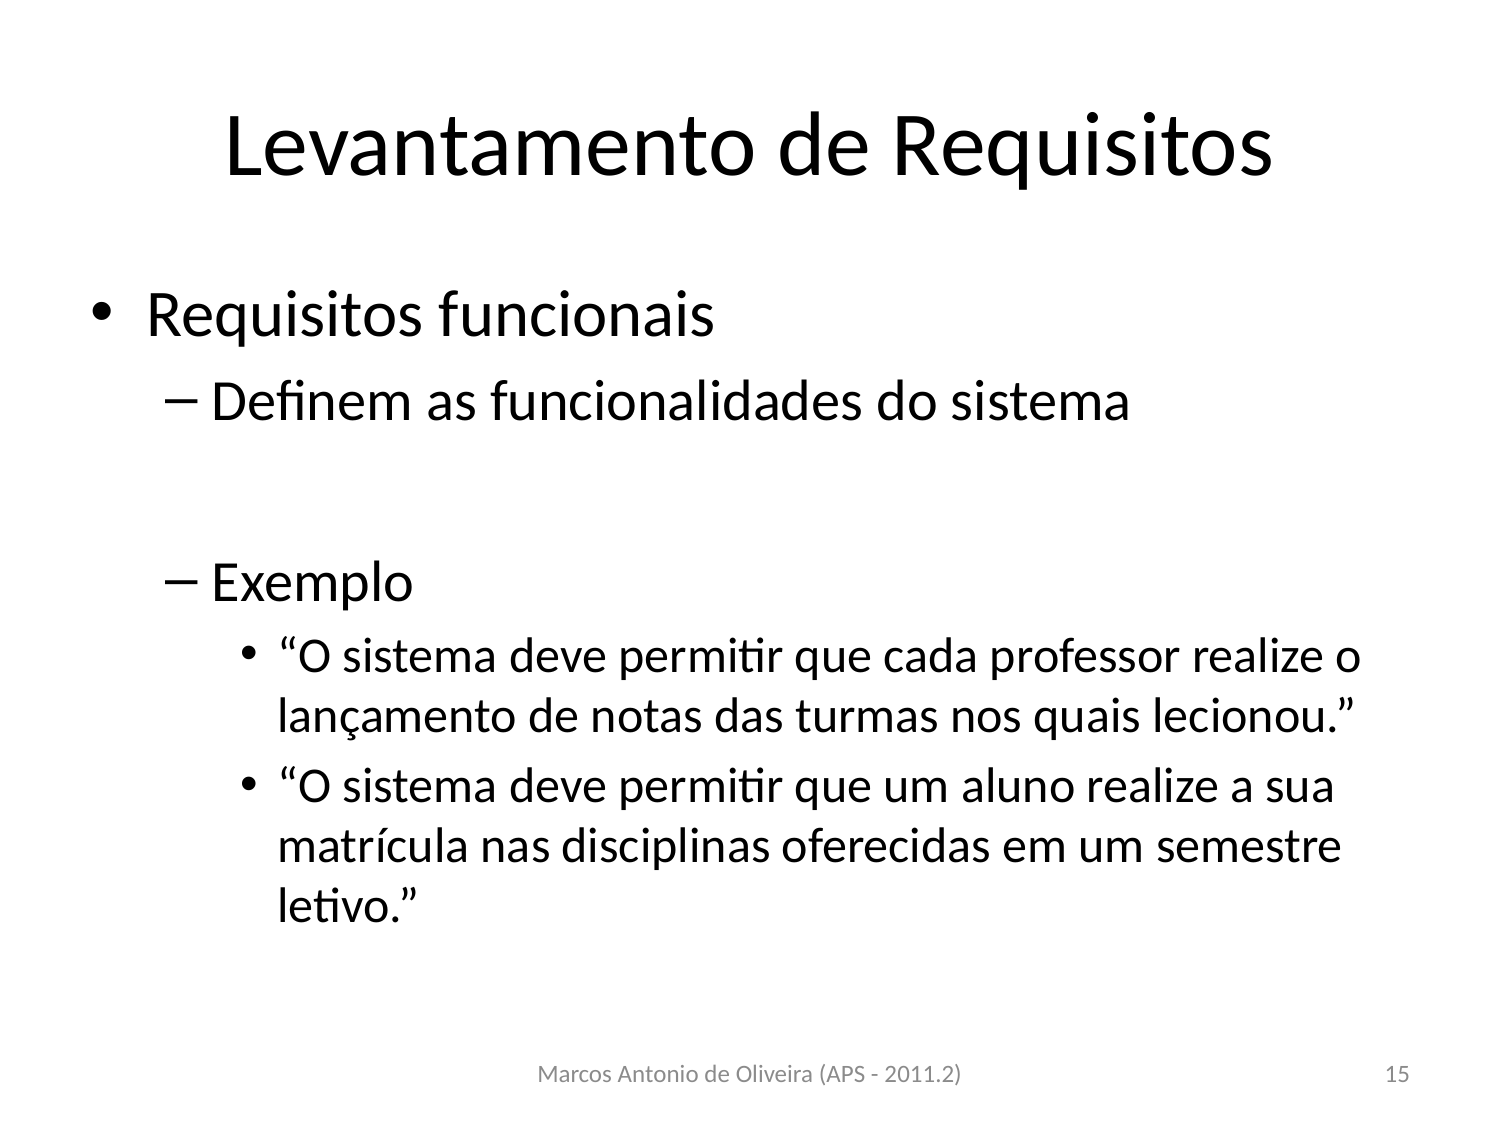

# Levantamento de Requisitos
Requisitos funcionais
Definem as funcionalidades do sistema
Exemplo
“O sistema deve permitir que cada professor realize o lançamento de notas das turmas nos quais lecionou.”
“O sistema deve permitir que um aluno realize a sua matrícula nas disciplinas oferecidas em um semestre letivo.”
Marcos Antonio de Oliveira (APS - 2011.2)